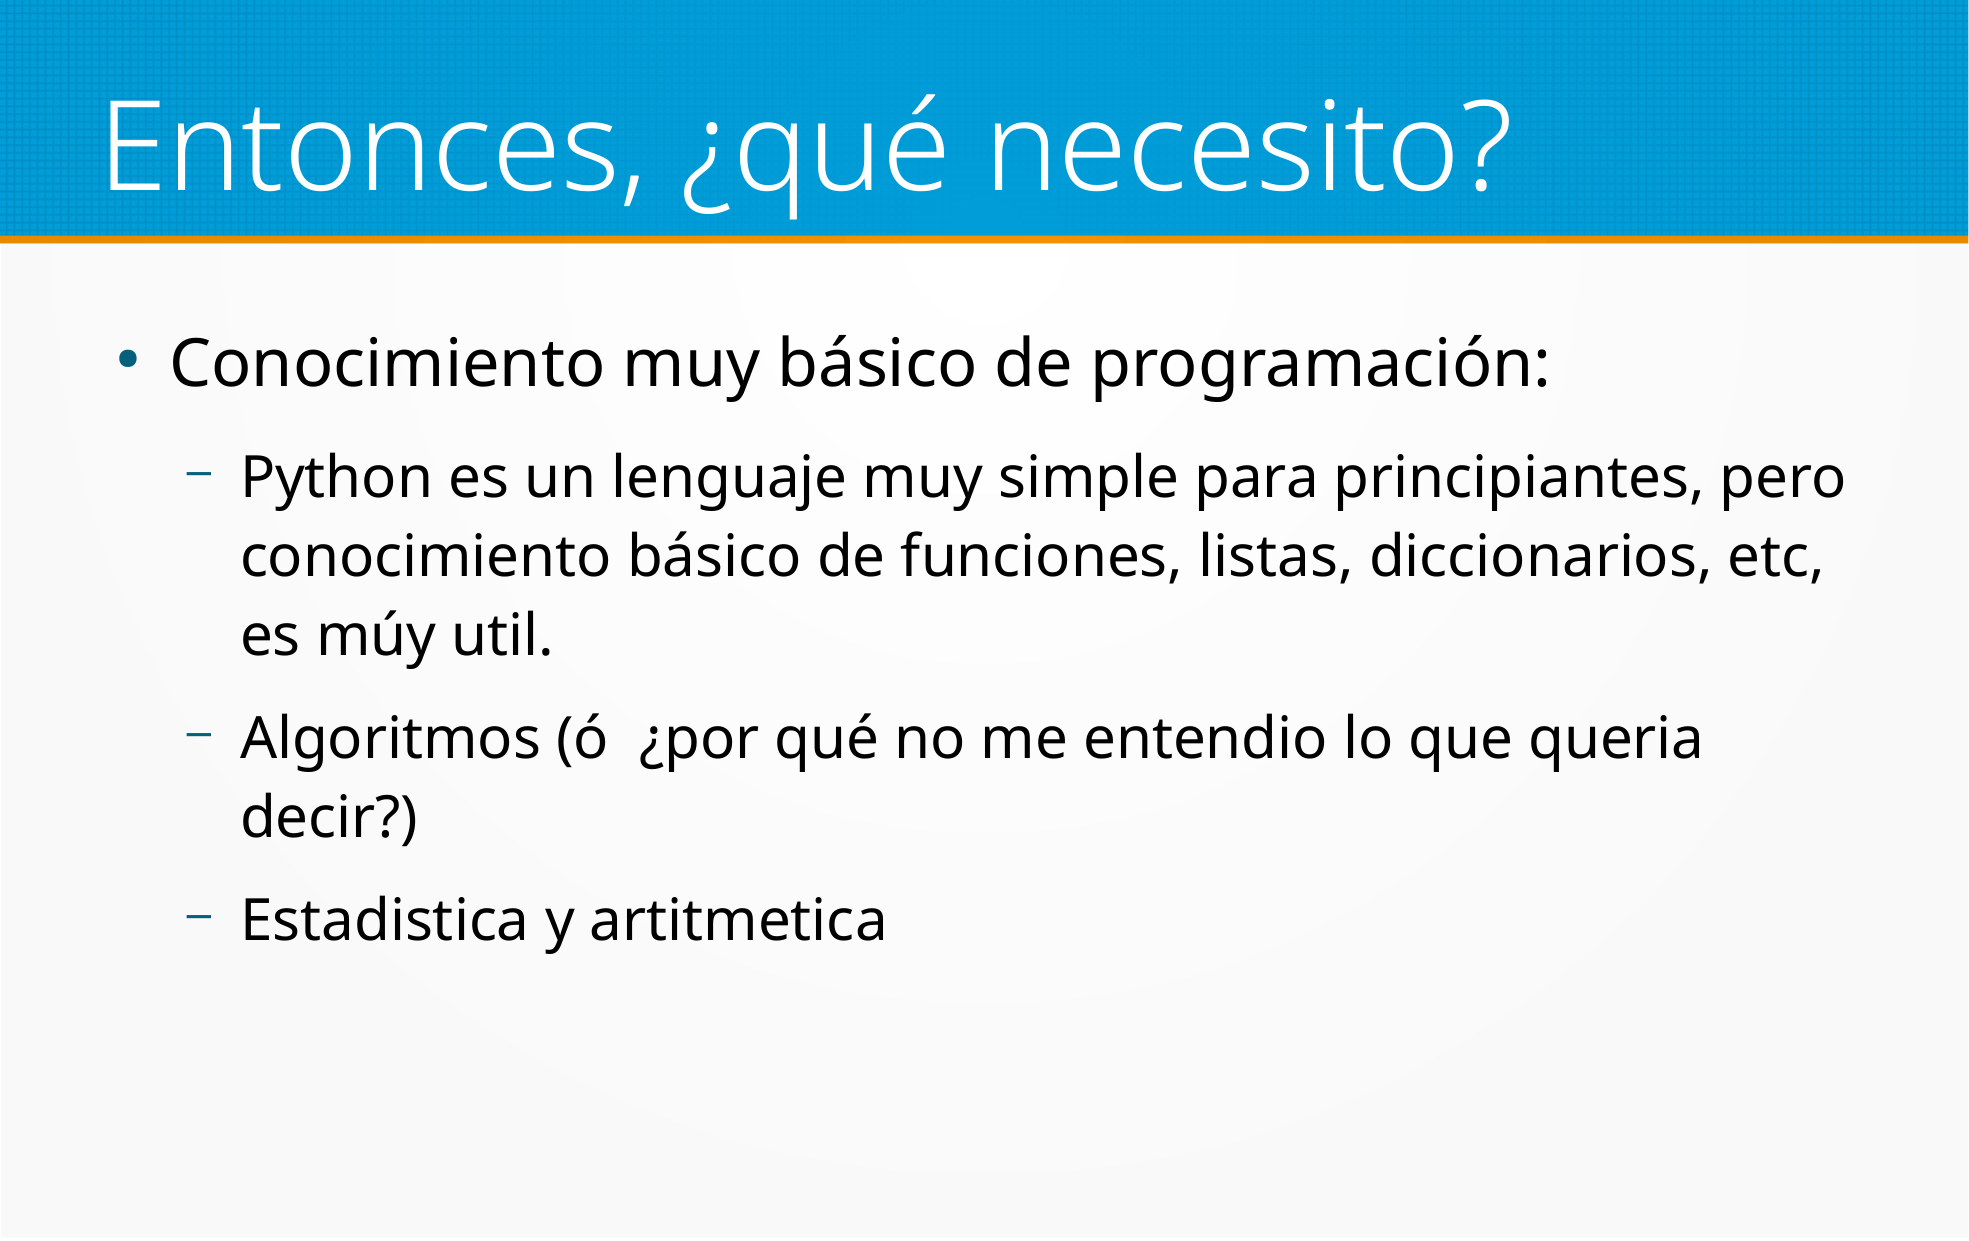

# Entonces, ¿qué necesito?
Conocimiento muy básico de programación:
Python es un lenguaje muy simple para principiantes, pero conocimiento básico de funciones, listas, diccionarios, etc, es múy util.
Algoritmos (ó ¿por qué no me entendio lo que queria decir?)
Estadistica y artitmetica